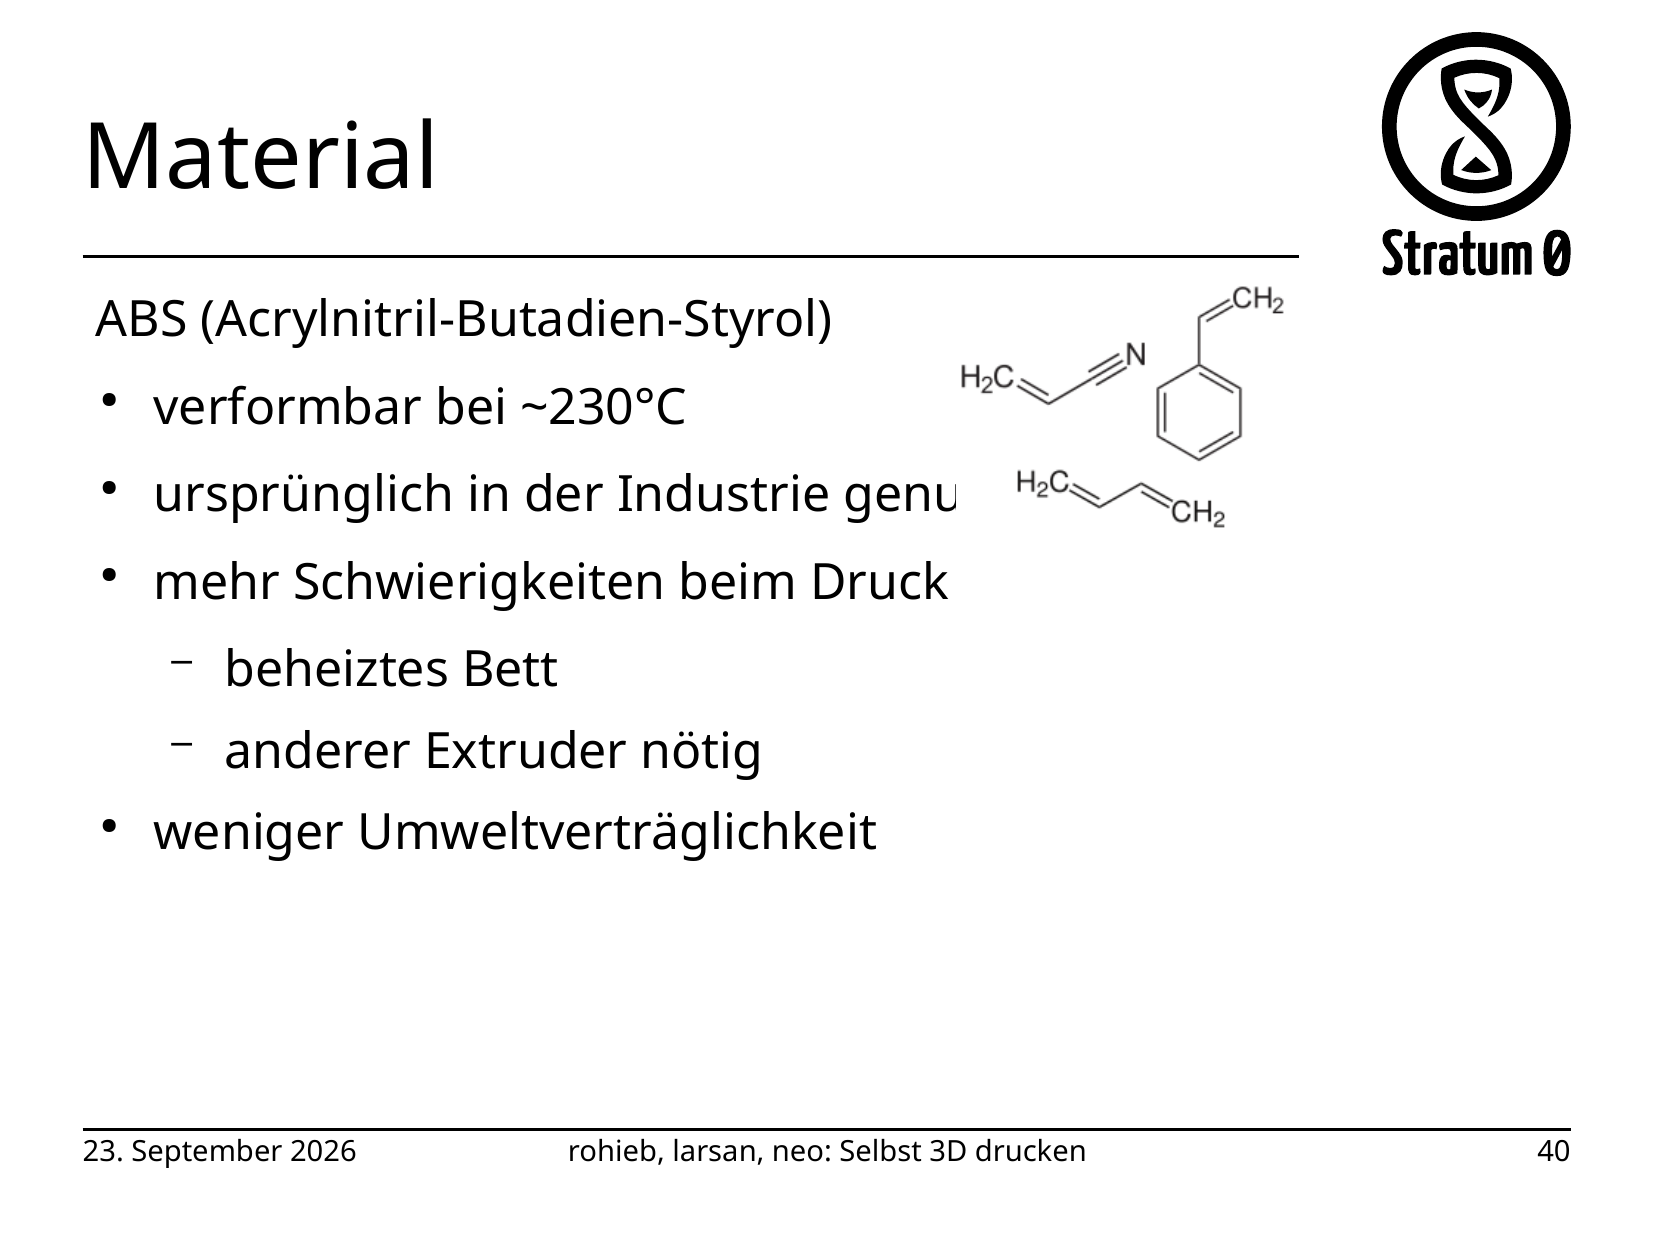

# Material
 ABS (Acrylnitril-Butadien-Styrol)
verformbar bei ~230°C
ursprünglich in der Industrie genutzt
mehr Schwierigkeiten beim Druck
beheiztes Bett
anderer Extruder nötig
weniger Umweltverträglichkeit
rohieb, larsan, neo: Selbst 3D drucken
40